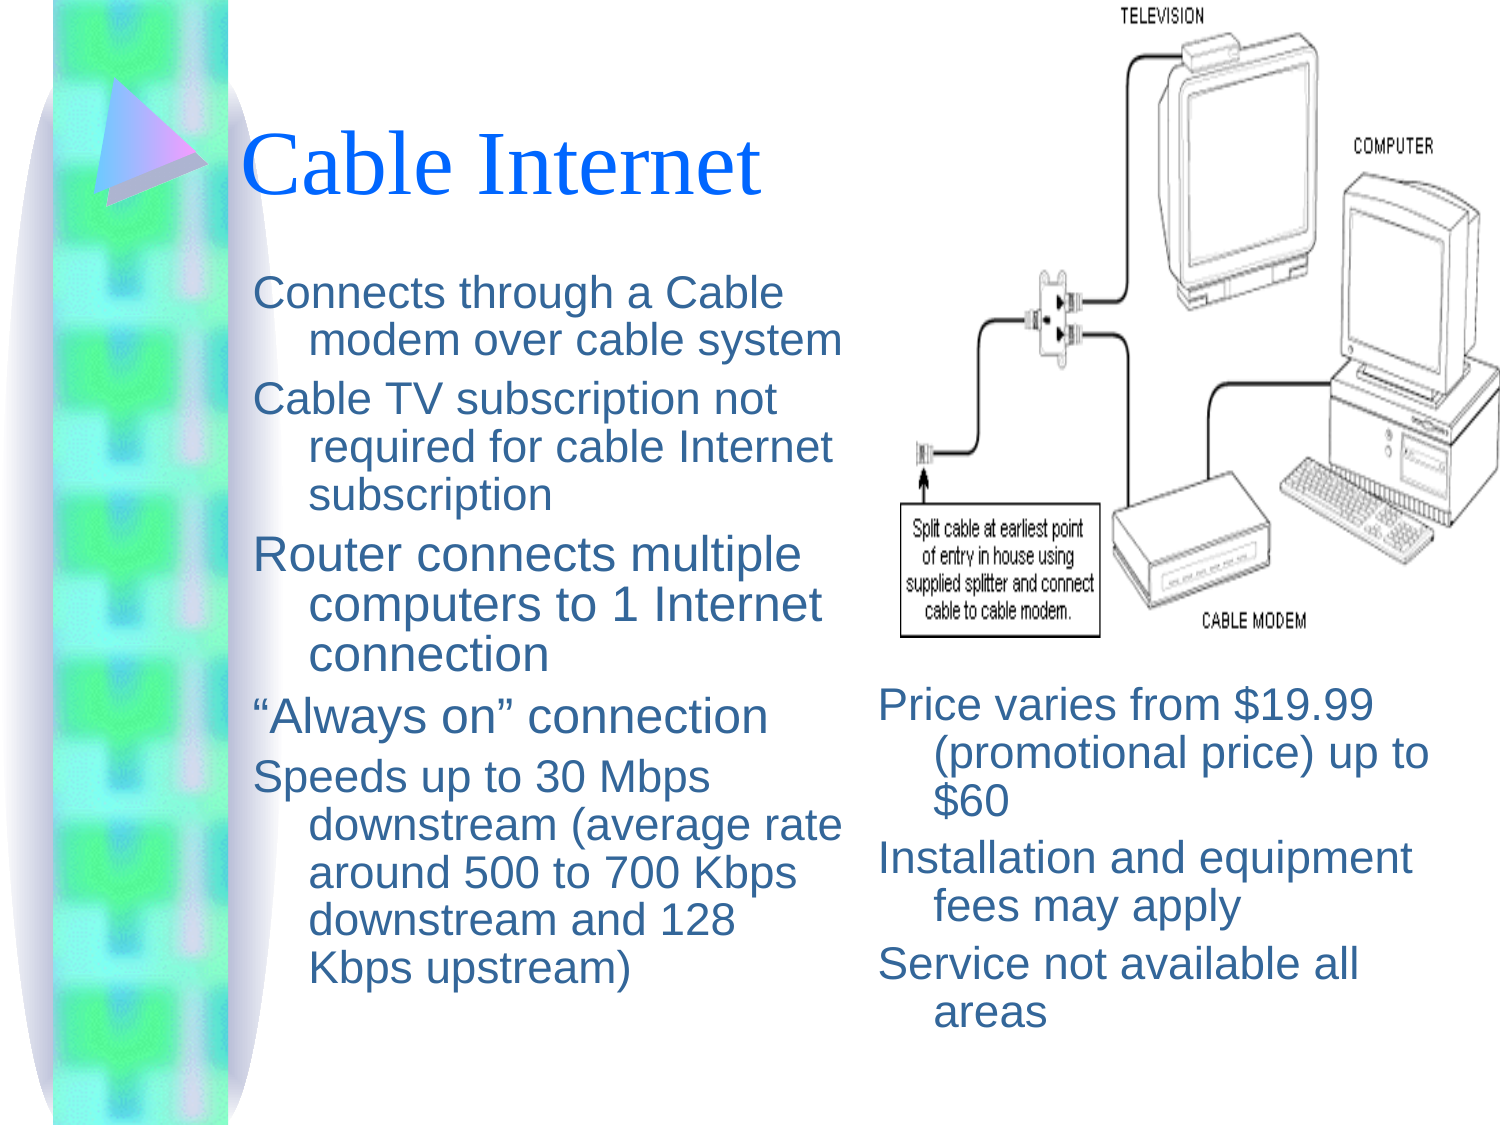

# Cable Internet
Connects through a Cable modem over cable system
Cable TV subscription not required for cable Internet subscription
Router connects multiple computers to 1 Internet connection
“Always on” connection
Speeds up to 30 Mbps downstream (average rate around 500 to 700 Kbps downstream and 128 Kbps upstream)
Price varies from $19.99 (promotional price) up to $60
Installation and equipment fees may apply
Service not available all areas